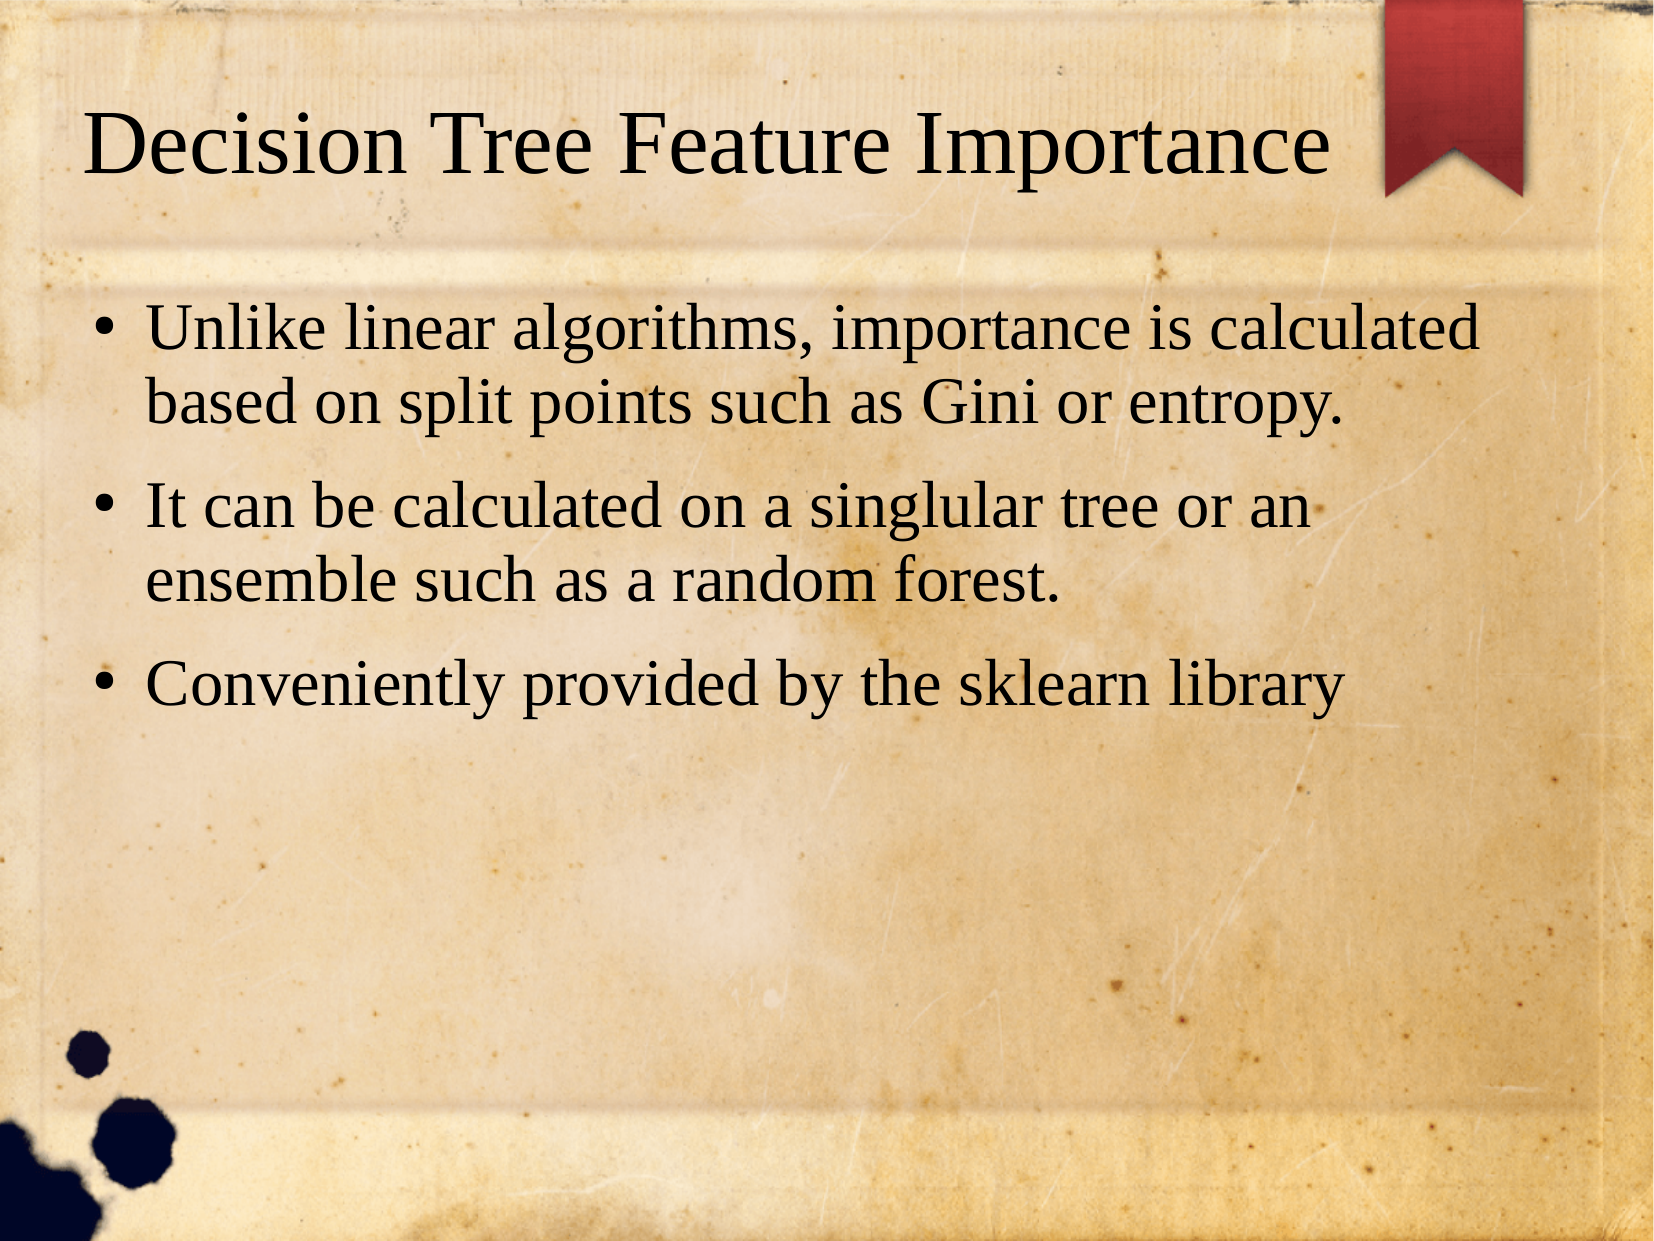

# Decision Tree Feature Importance
Unlike linear algorithms, importance is calculated based on split points such as Gini or entropy.
It can be calculated on a singlular tree or an ensemble such as a random forest.
Conveniently provided by the sklearn library